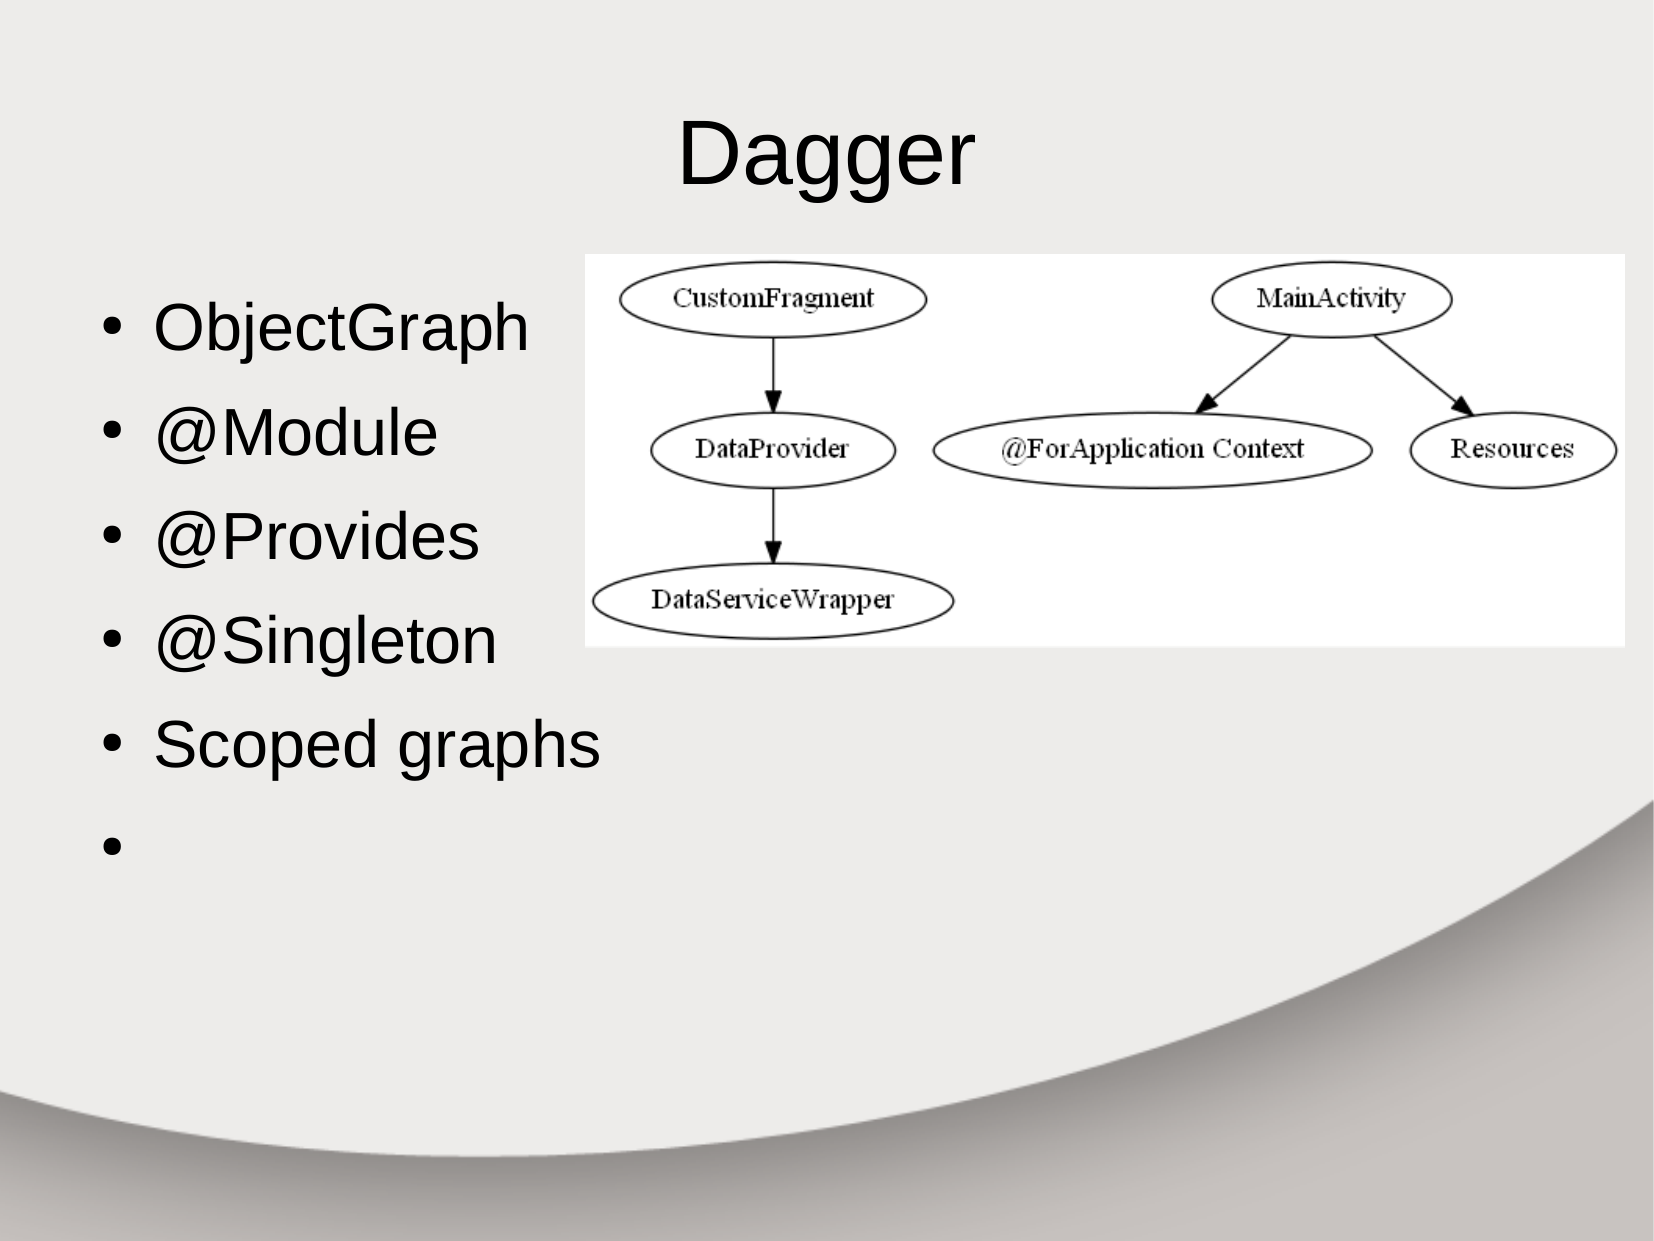

# Dagger
ObjectGraph
@Module
@Provides
@Singleton
Scoped graphs